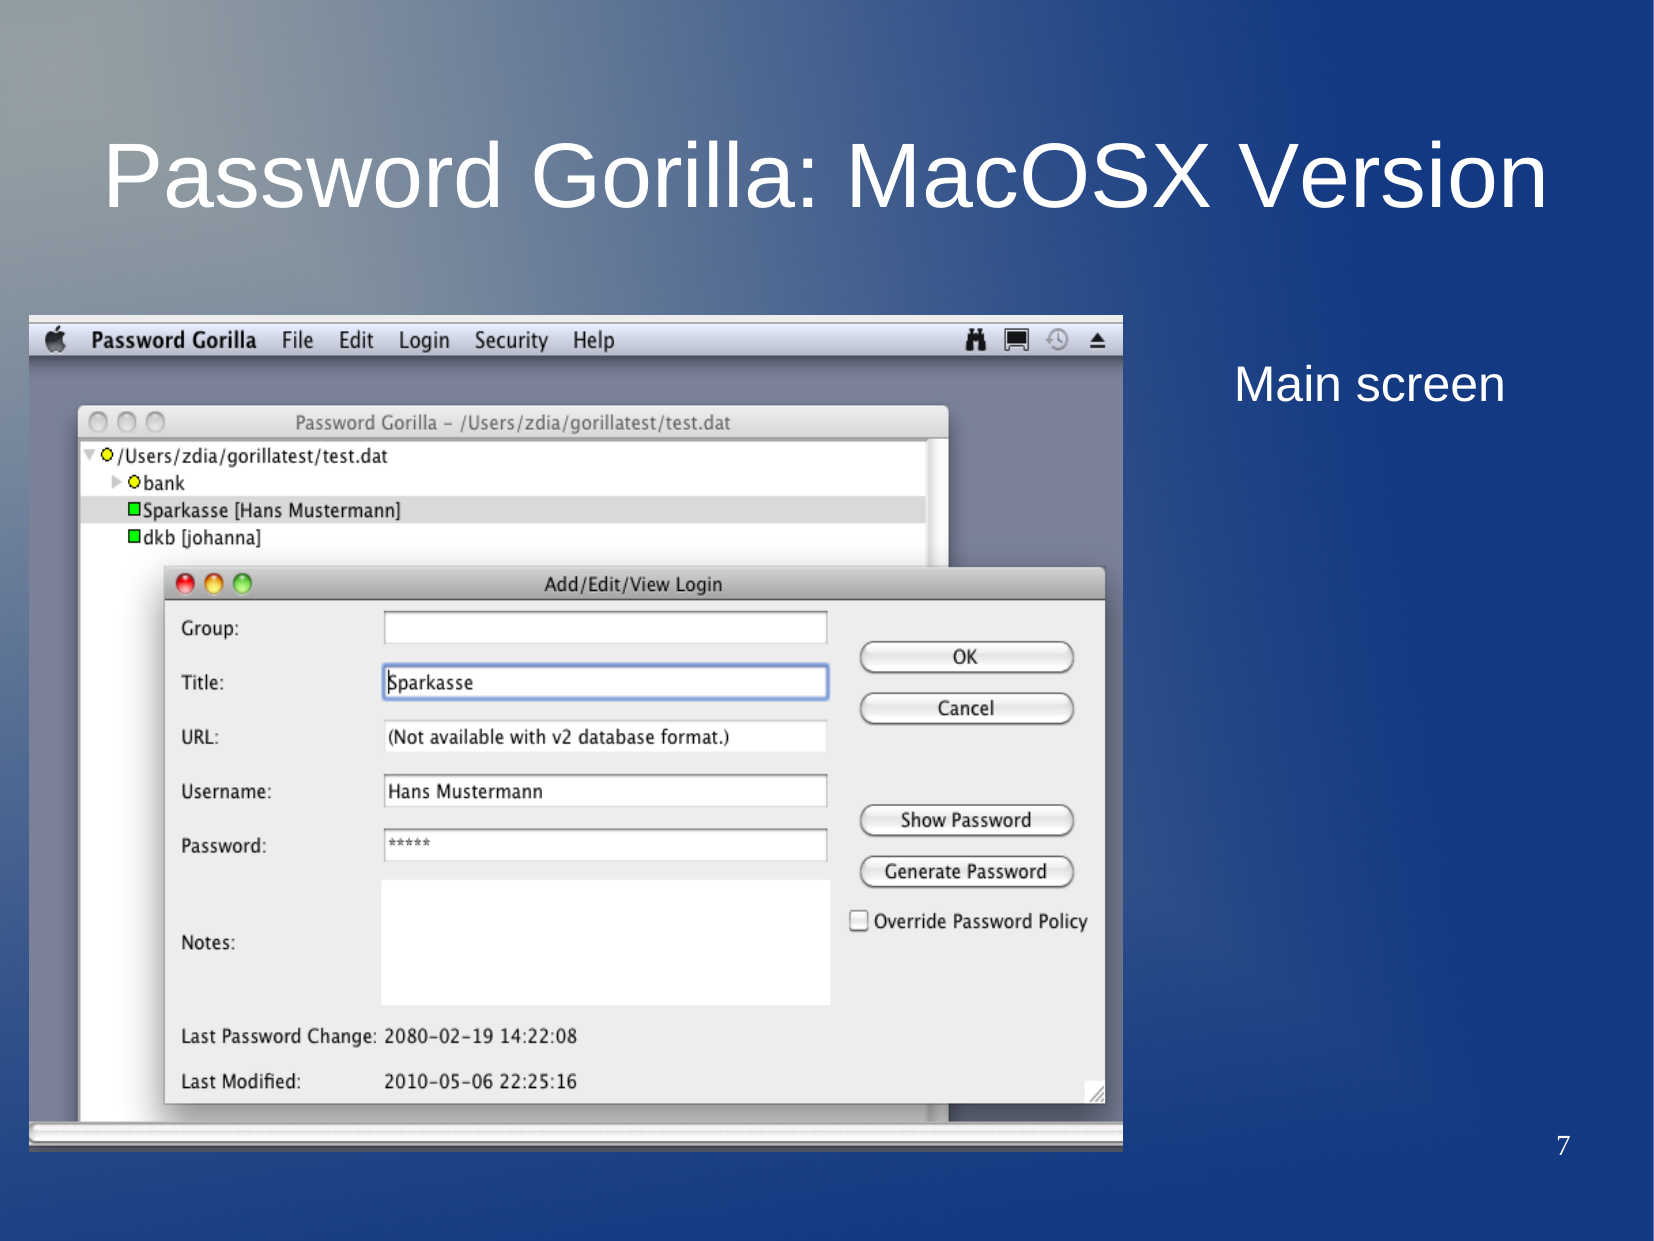

# Password Gorilla: MacOSX Version
Main screen
7